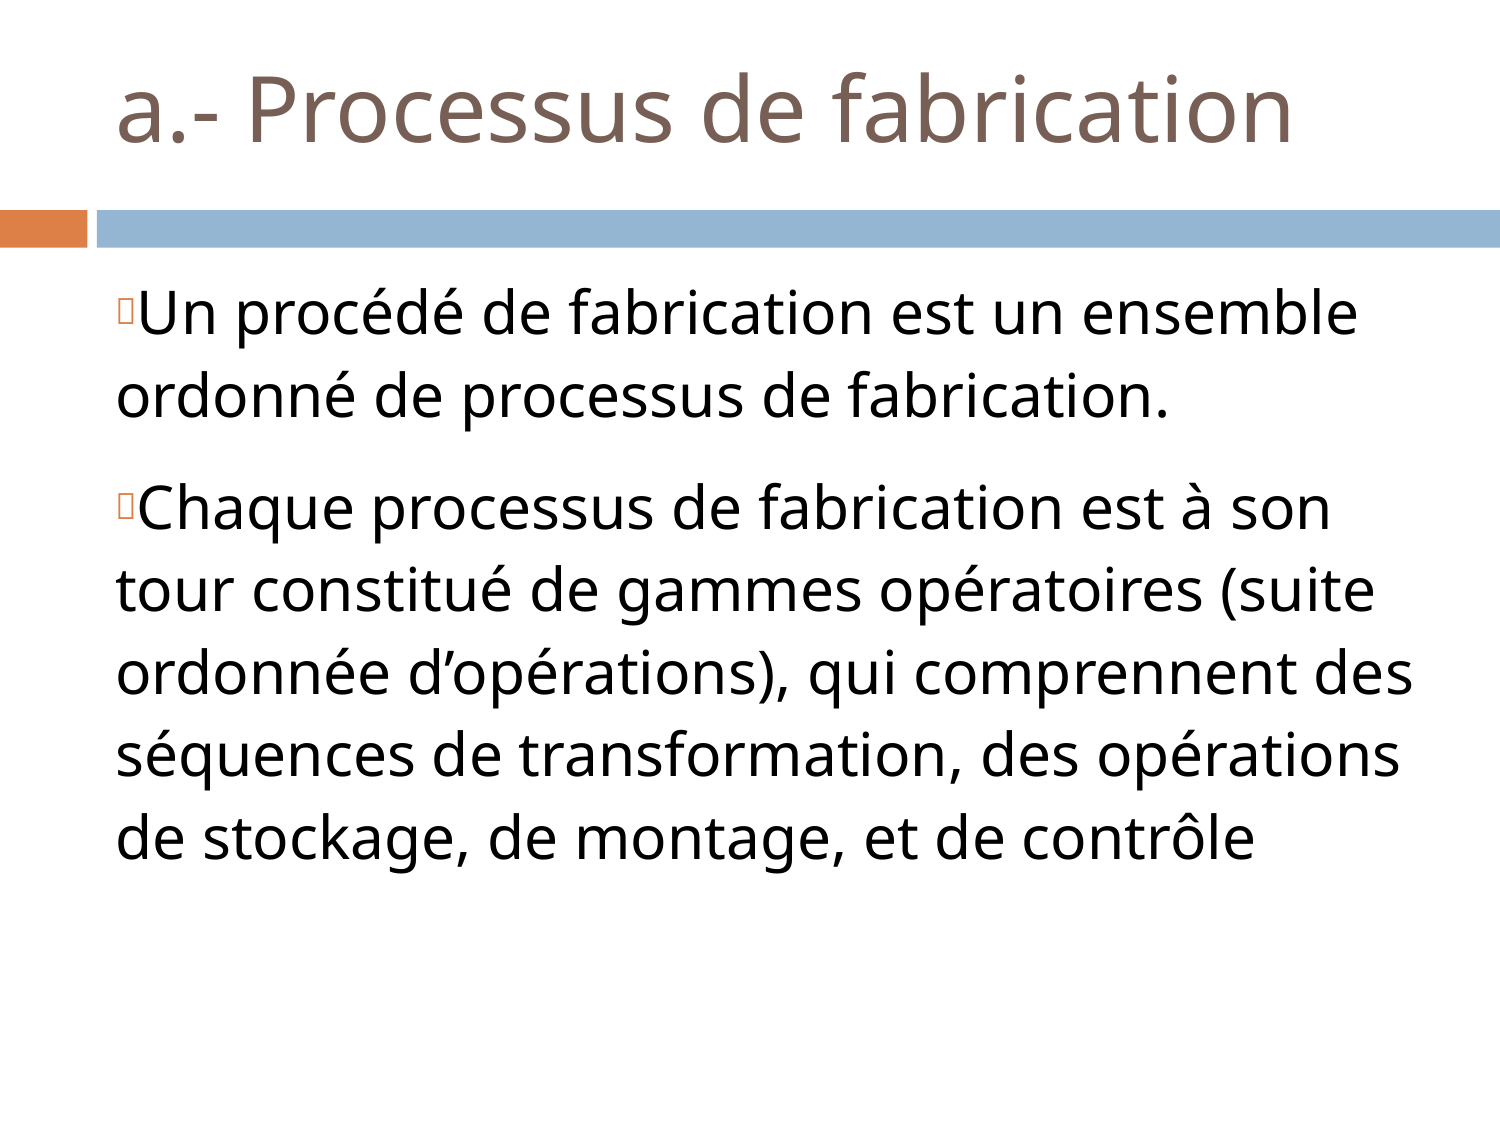

# a.- Processus de fabrication
Un procédé de fabrication est un ensemble ordonné de processus de fabrication.
Chaque processus de fabrication est à son tour constitué de gammes opératoires (suite ordonnée d’opérations), qui comprennent des séquences de transformation, des opérations de stockage, de montage, et de contrôle